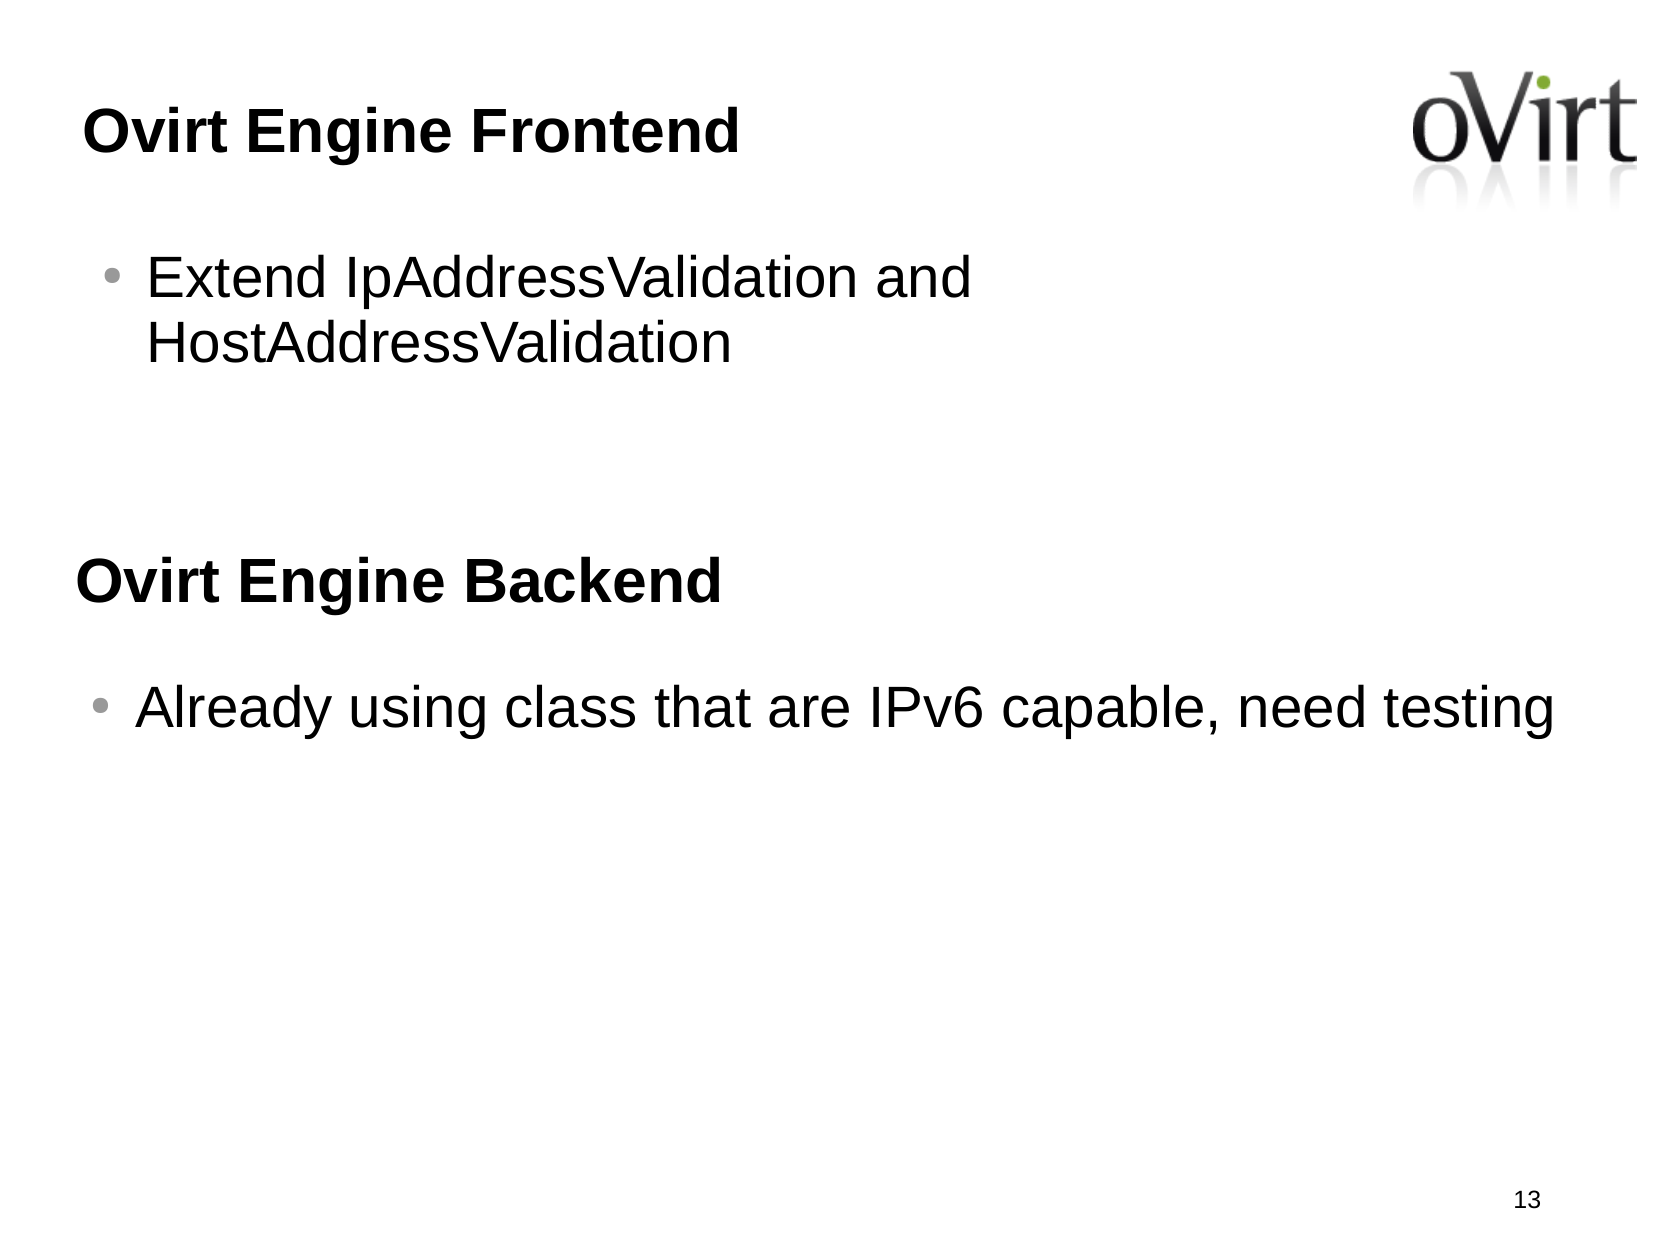

# Ovirt Engine Frontend
Extend IpAddressValidation and HostAddressValidation
Ovirt Engine Backend
Already using class that are IPv6 capable, need testing